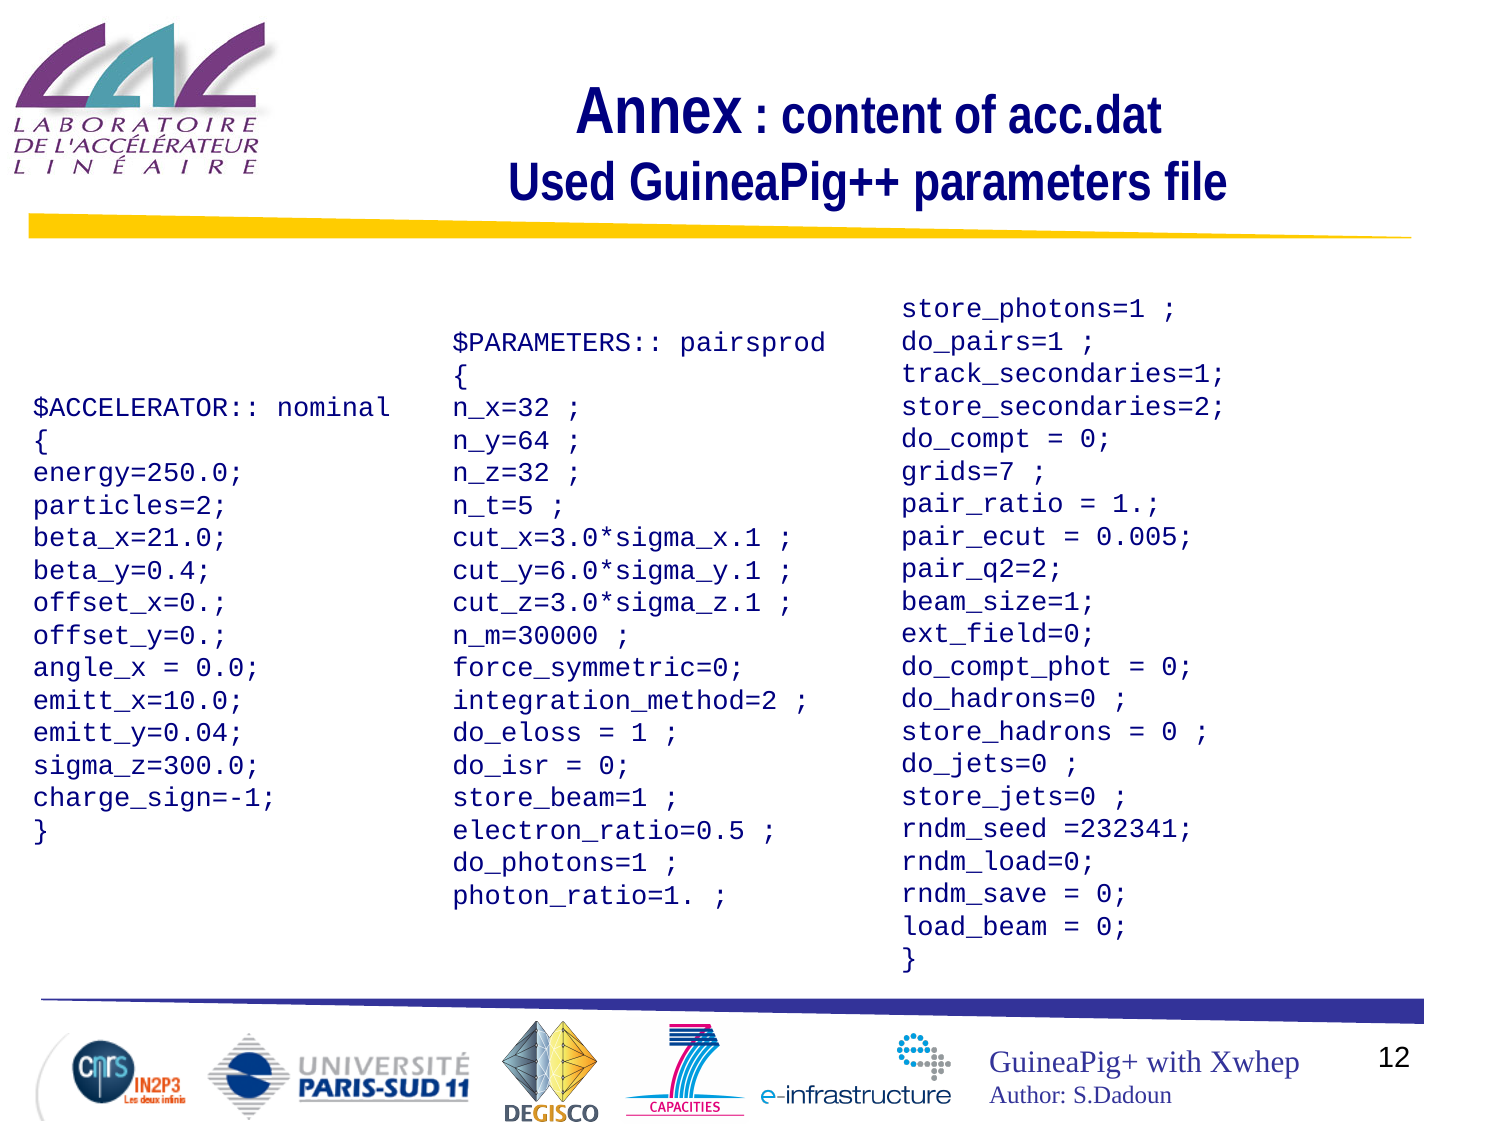

Annex : content of acc.dat
Used GuineaPig++ parameters file
store_photons=1 ;
do_pairs=1 ;
track_secondaries=1;
store_secondaries=2;
do_compt = 0;
grids=7 ;
pair_ratio = 1.;
pair_ecut = 0.005;
pair_q2=2;
beam_size=1;
ext_field=0;
do_compt_phot = 0;
do_hadrons=0 ;
store_hadrons = 0 ;
do_jets=0 ;
store_jets=0 ;
rndm_seed =232341;
rndm_load=0;
rndm_save = 0;
load_beam = 0;
}
# $ACCELERATOR:: nominal { energy=250.0; particles=2; beta_x=21.0; beta_y=0.4; offset_x=0.; offset_y=0.; angle_x = 0.0; emitt_x=10.0; emitt_y=0.04; sigma_z=300.0; charge_sign=-1; }
$PARAMETERS:: pairsprod
{
n_x=32 ;
n_y=64 ;
n_z=32 ;
n_t=5 ;
cut_x=3.0*sigma_x.1 ;
cut_y=6.0*sigma_y.1 ;
cut_z=3.0*sigma_z.1 ;
n_m=30000 ;
force_symmetric=0;
integration_method=2 ;
do_eloss = 1 ;
do_isr = 0;
store_beam=1 ;
electron_ratio=0.5 ;
do_photons=1 ;
photon_ratio=1. ;